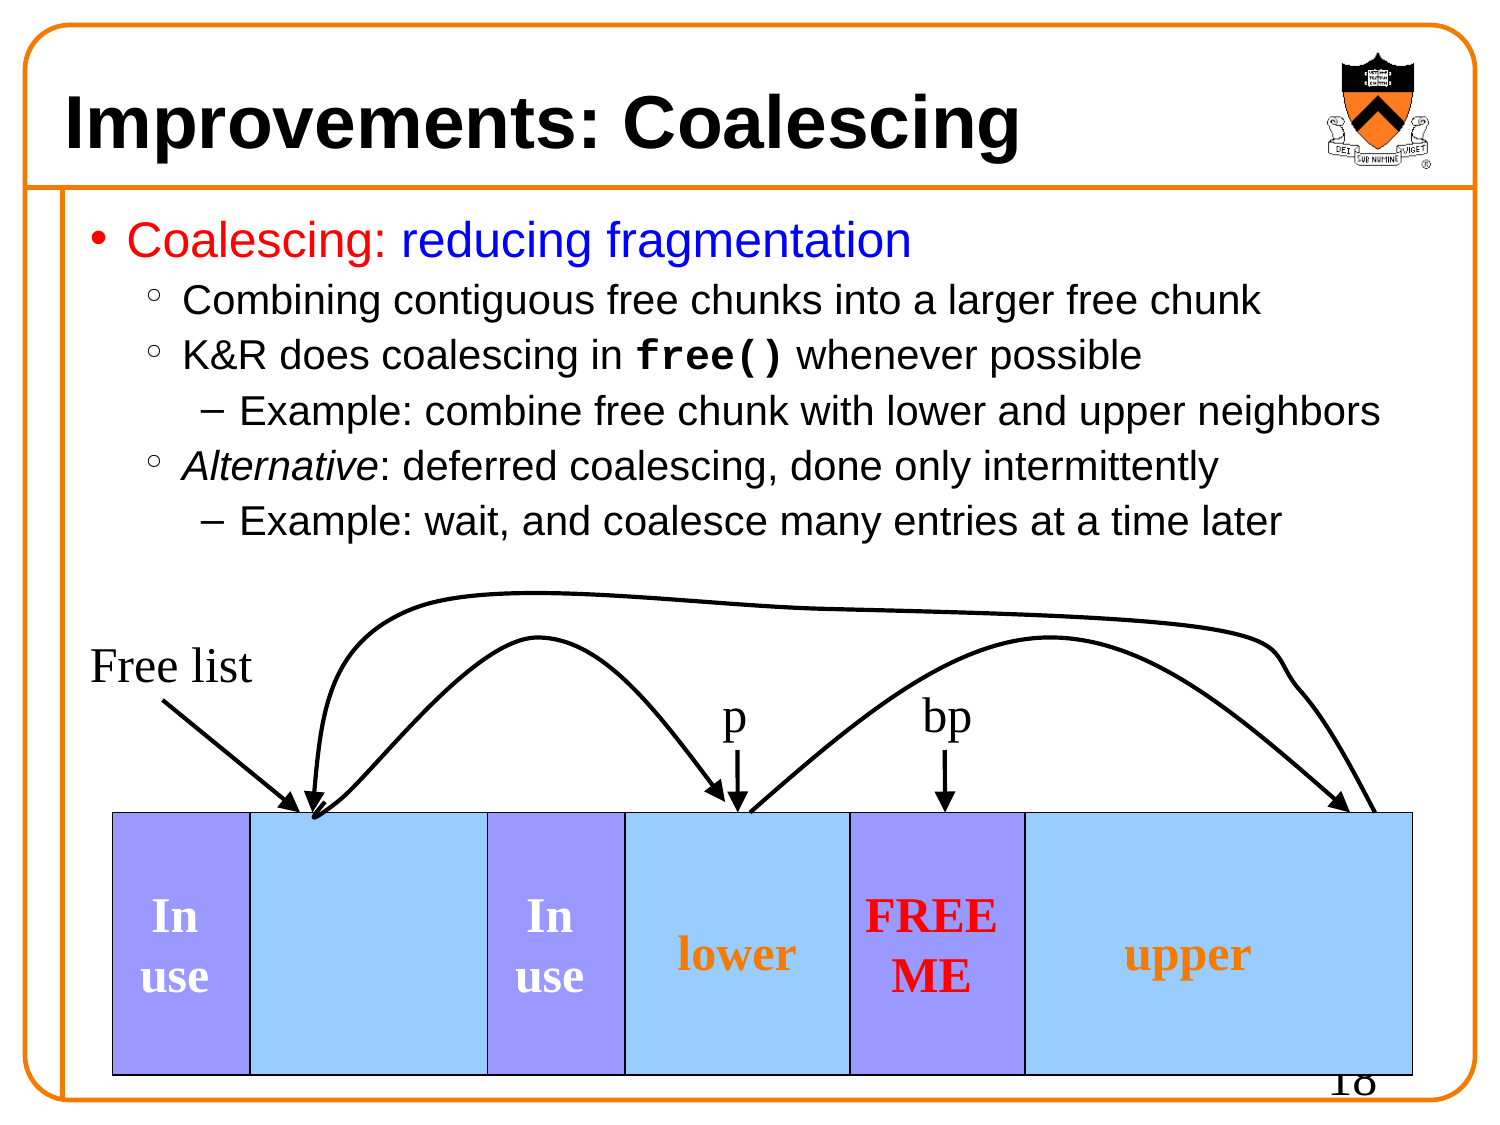

# Improvements: Coalescing
Coalescing: reducing fragmentation
Combining contiguous free chunks into a larger free chunk
K&R does coalescing in free() whenever possible
Example: combine free chunk with lower and upper neighbors
Alternative: deferred coalescing, done only intermittently
Example: wait, and coalesce many entries at a time later
Free list
p
bp
In
use
In
use
FREE
ME
lower
upper
18